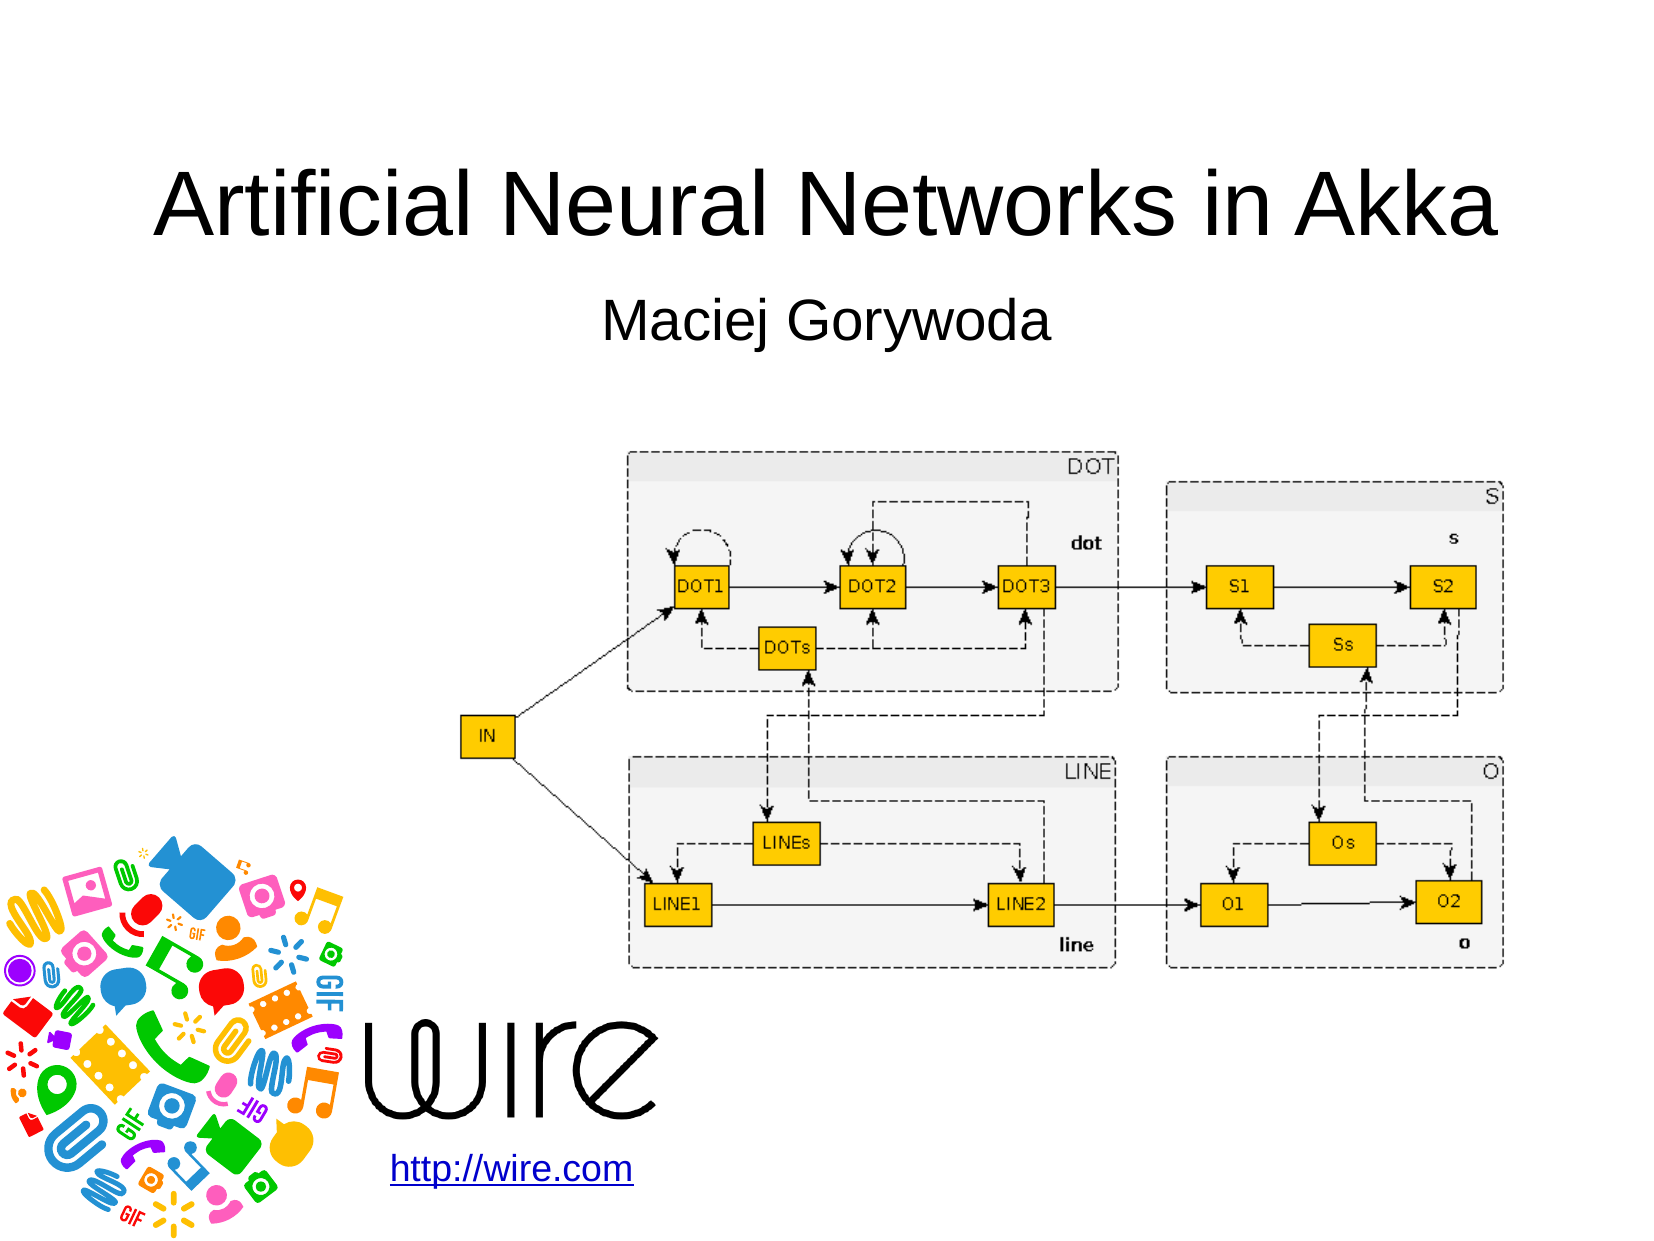

# Artificial Neural Networks in Akka Maciej Gorywoda
http://wire.com